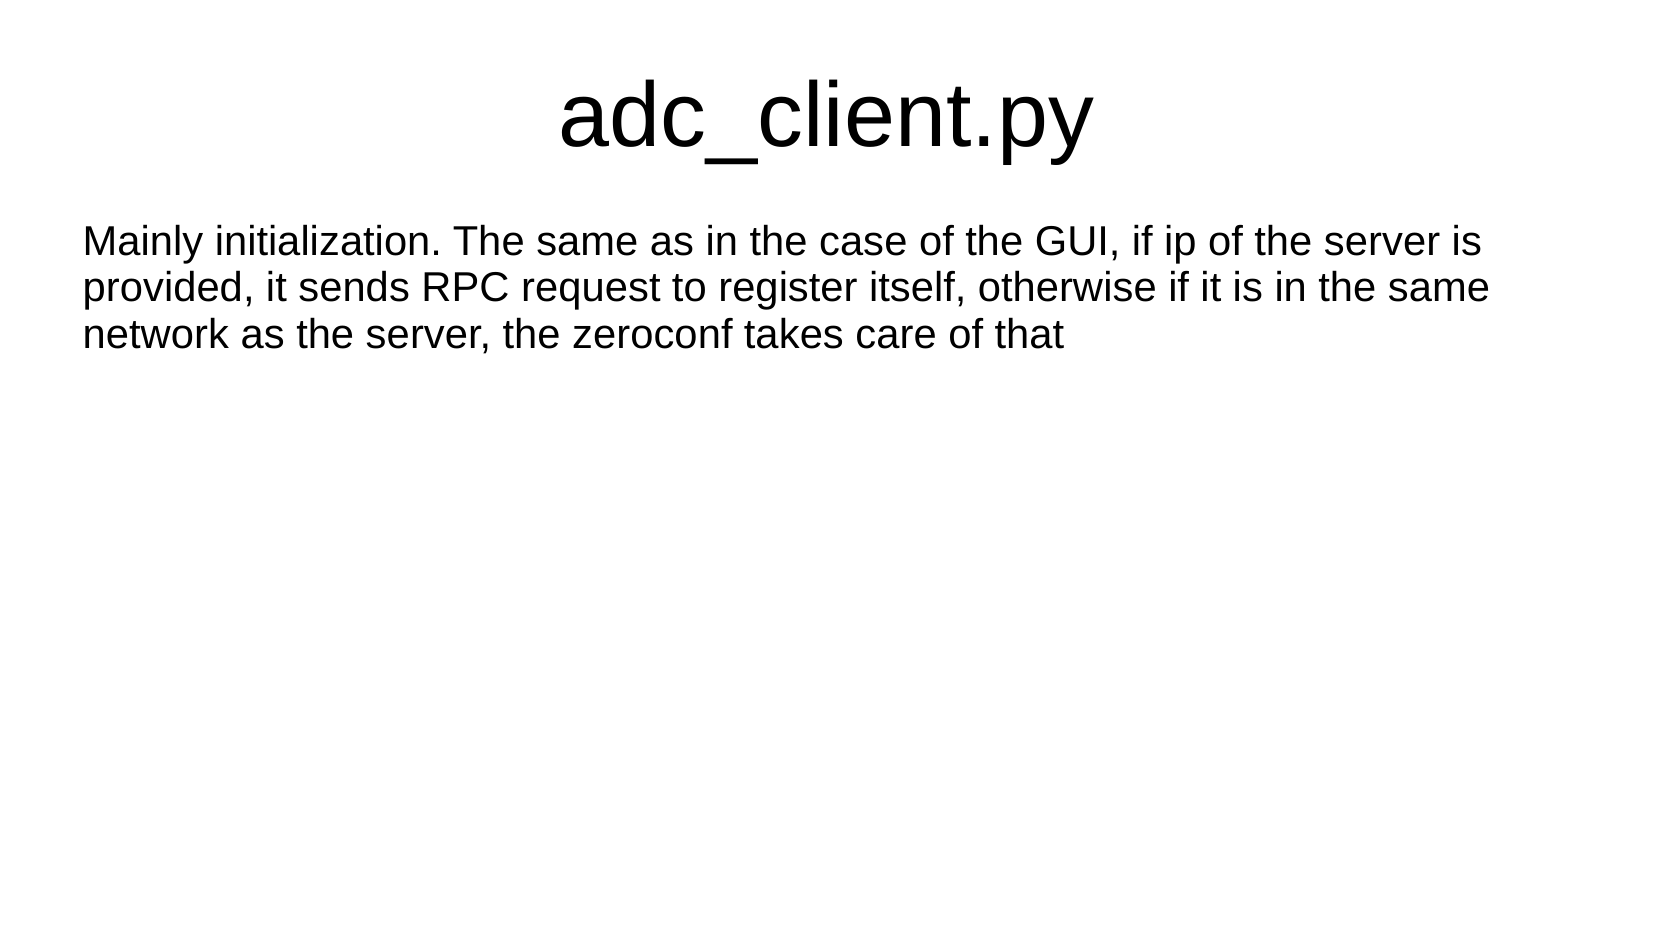

# adc_client.py
Mainly initialization. The same as in the case of the GUI, if ip of the server is provided, it sends RPC request to register itself, otherwise if it is in the same network as the server, the zeroconf takes care of that